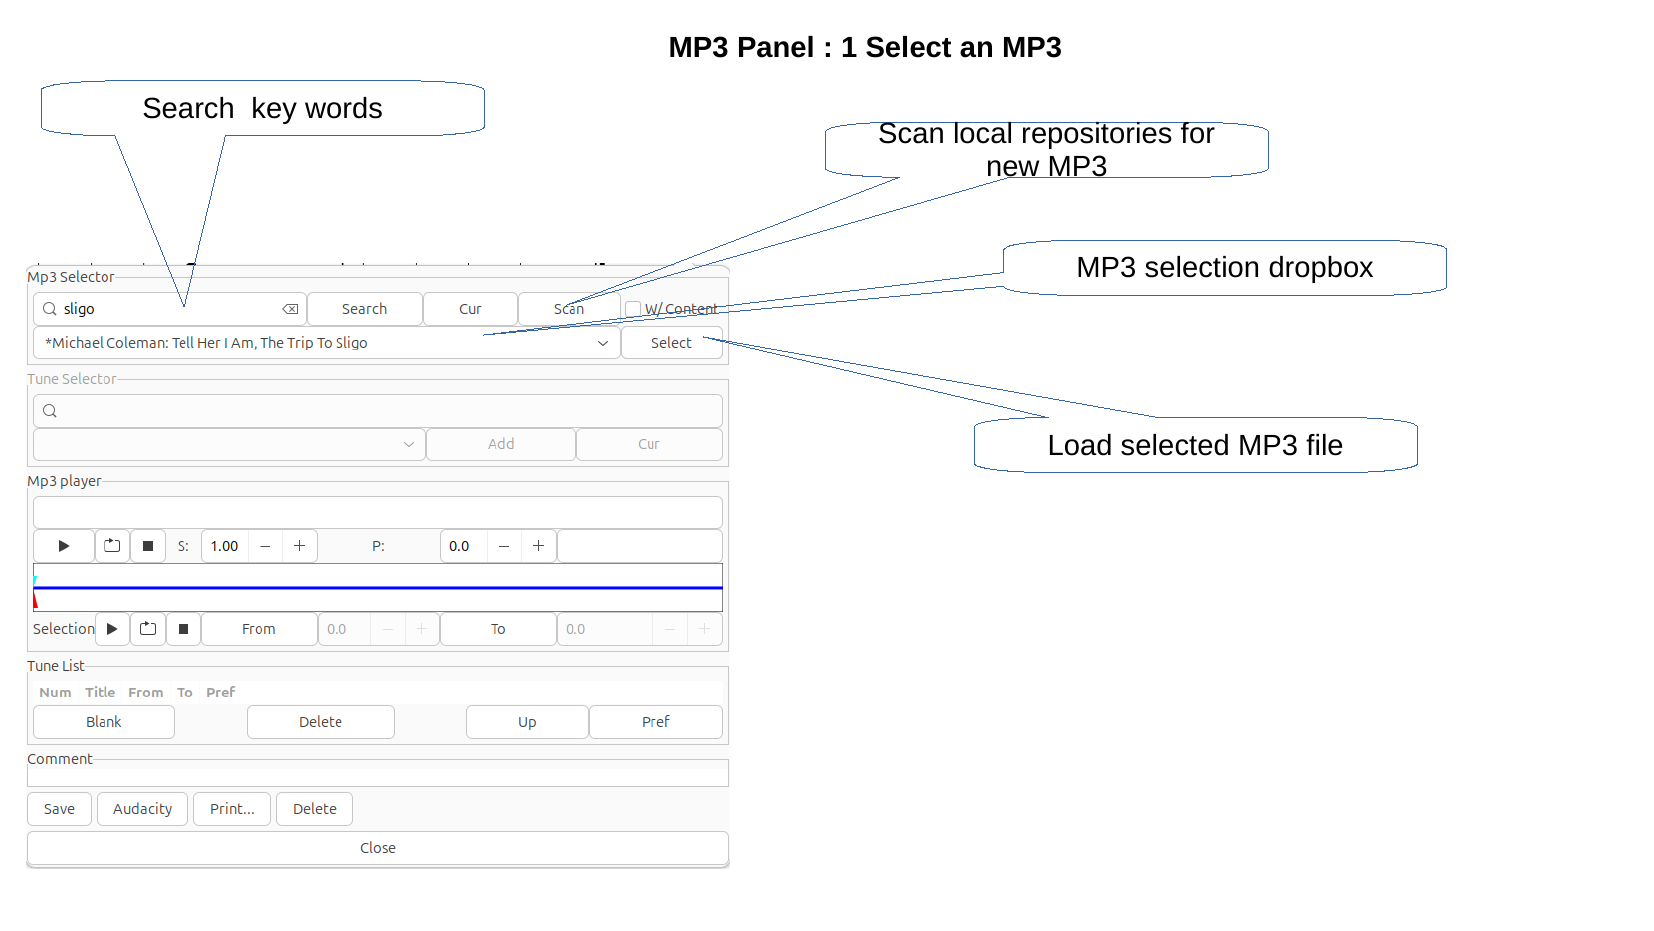

MP3 Panel : 1 Select an MP3
Search key words
Scan local repositories for new MP3
MP3 selection dropbox
Load selected MP3 file